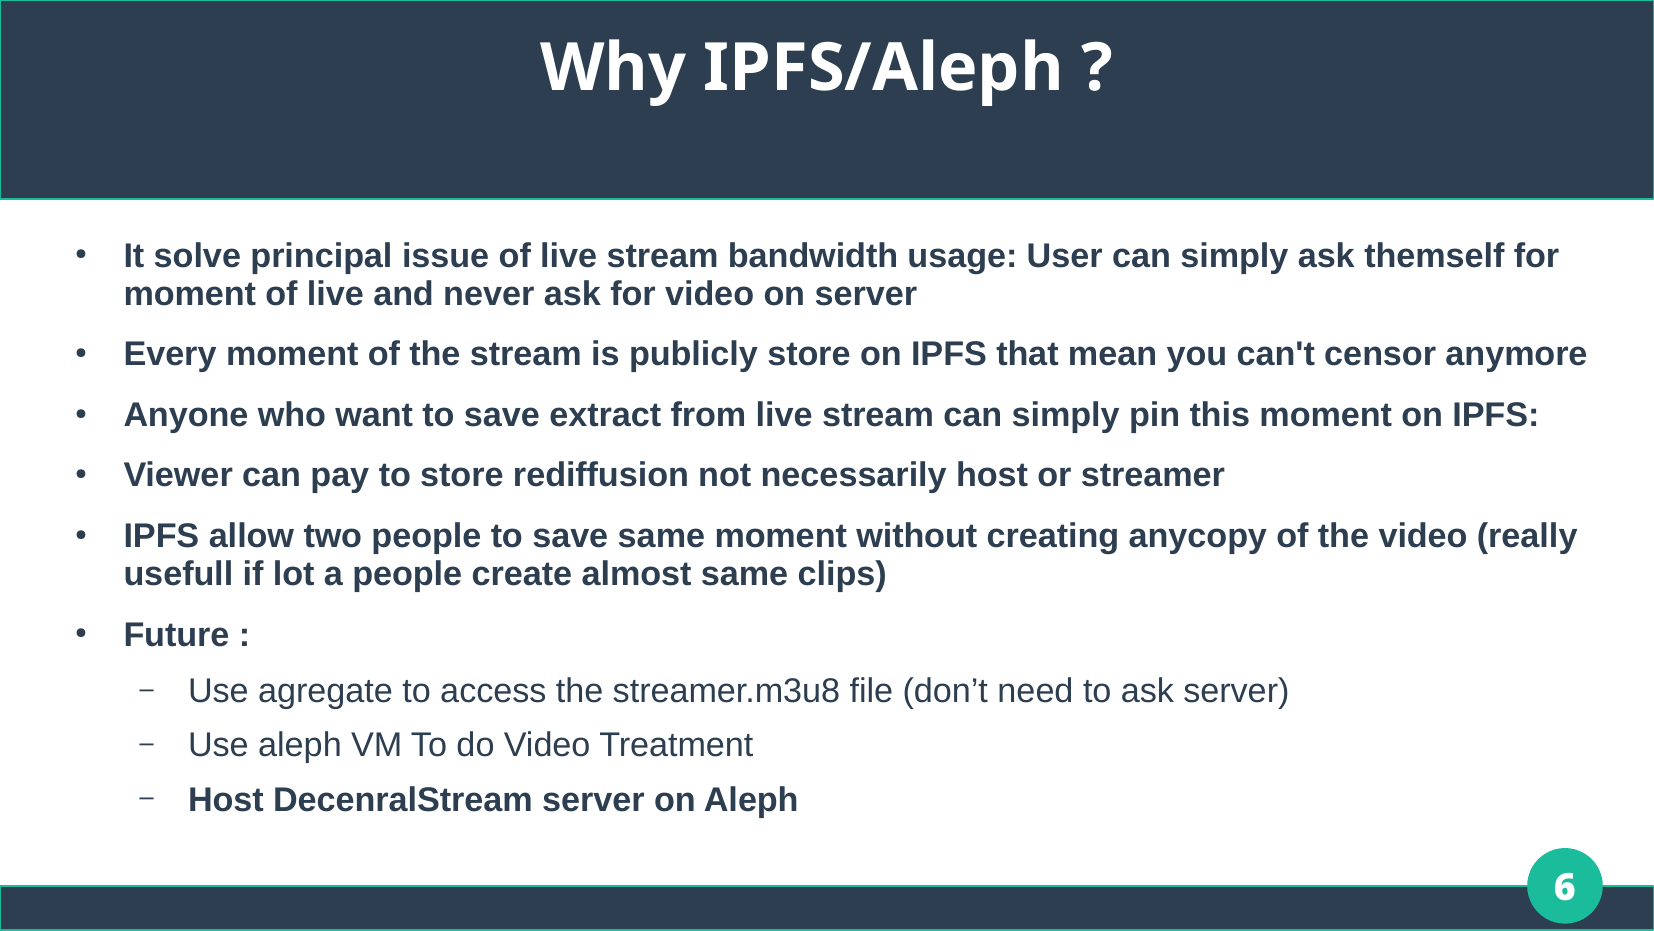

# Why IPFS/Aleph ?
It solve principal issue of live stream bandwidth usage: User can simply ask themself for moment of live and never ask for video on server
Every moment of the stream is publicly store on IPFS that mean you can't censor anymore
Anyone who want to save extract from live stream can simply pin this moment on IPFS:
Viewer can pay to store rediffusion not necessarily host or streamer
IPFS allow two people to save same moment without creating anycopy of the video (really usefull if lot a people create almost same clips)
Future :
Use agregate to access the streamer.m3u8 file (don’t need to ask server)
Use aleph VM To do Video Treatment
Host DecenralStream server on Aleph
6